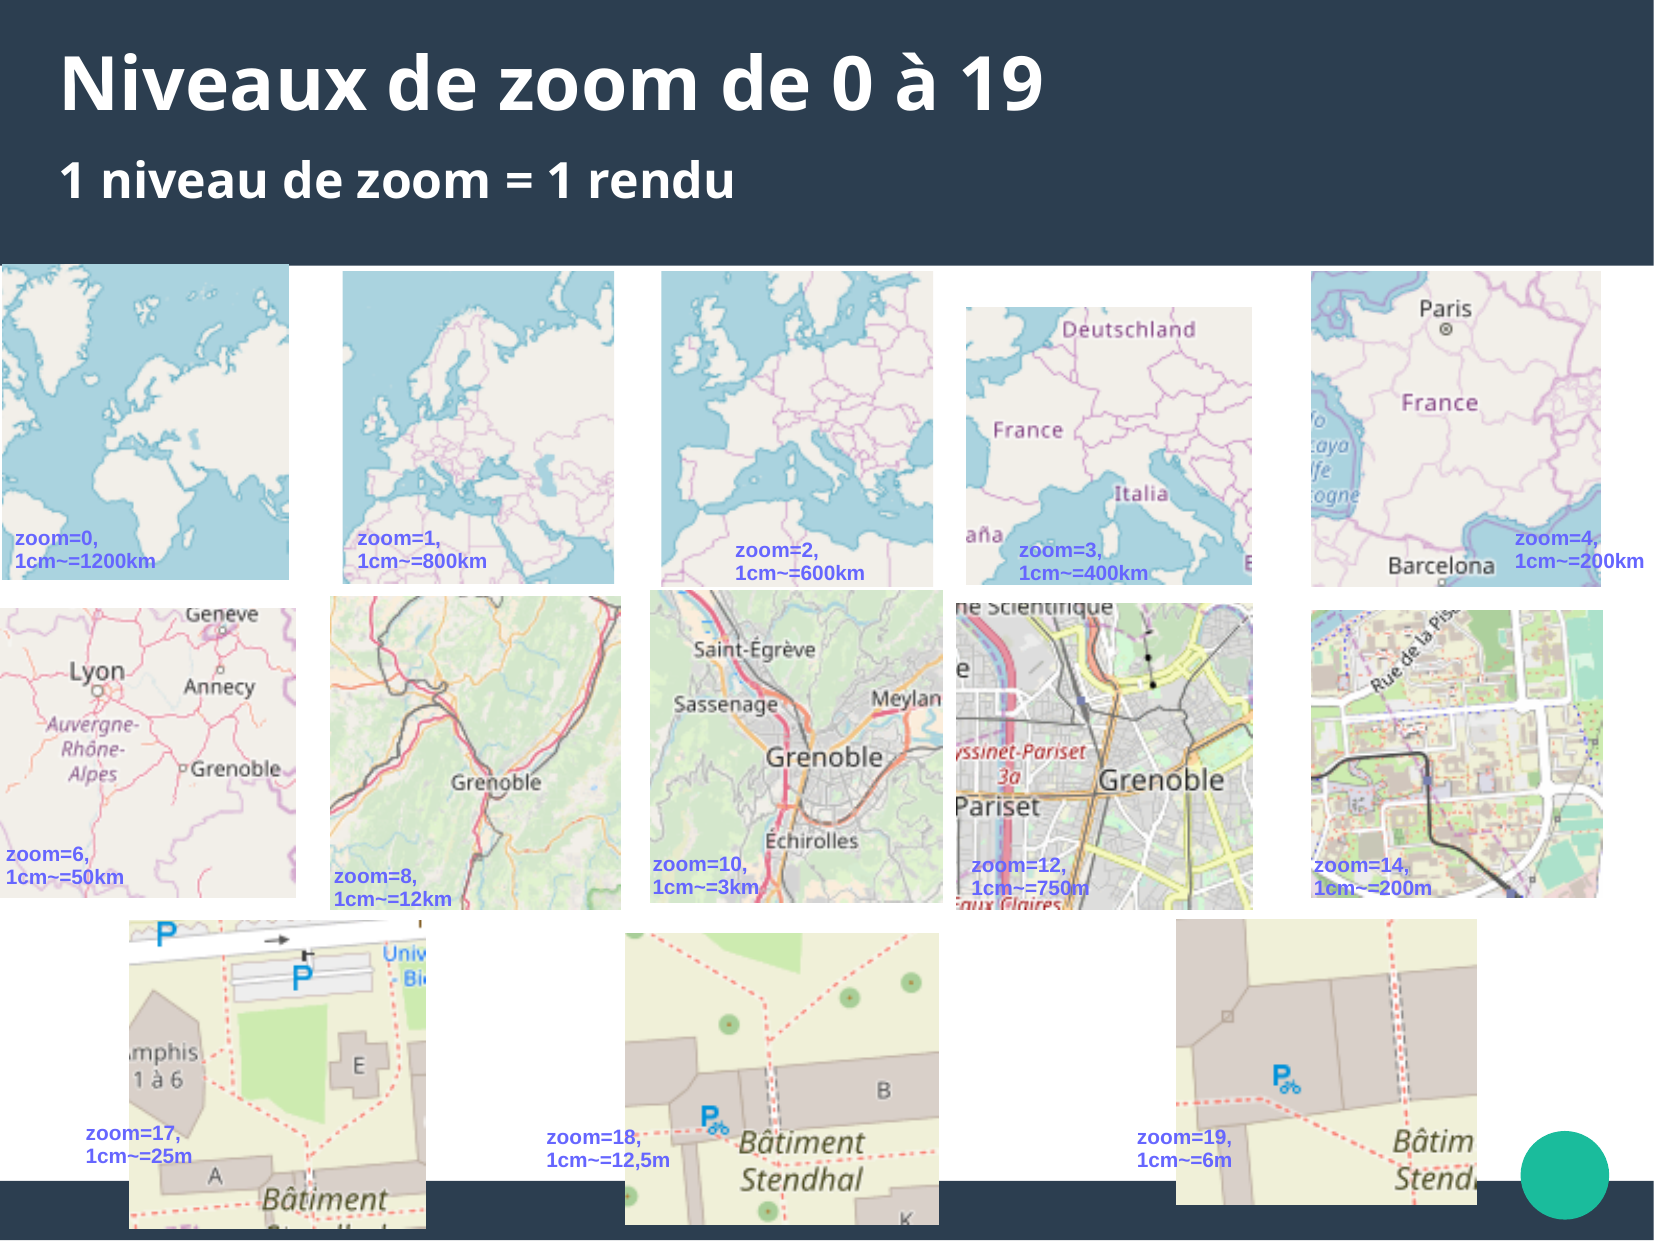

# Niveaux de zoom de 0 à 19 1 niveau de zoom = 1 rendu
zoom=0, 1cm~=1200km
zoom=1, 1cm~=800km
zoom=4, 1cm~=200km
zoom=2, 1cm~=600km
zoom=3, 1cm~=400km
zoom=6, 1cm~=50km
zoom=10, 1cm~=3km
zoom=12, 1cm~=750m
zoom=14, 1cm~=200m
zoom=8, 1cm~=12km
zoom=17, 1cm~=25m
zoom=18, 1cm~=12,5m
zoom=19, 1cm~=6m